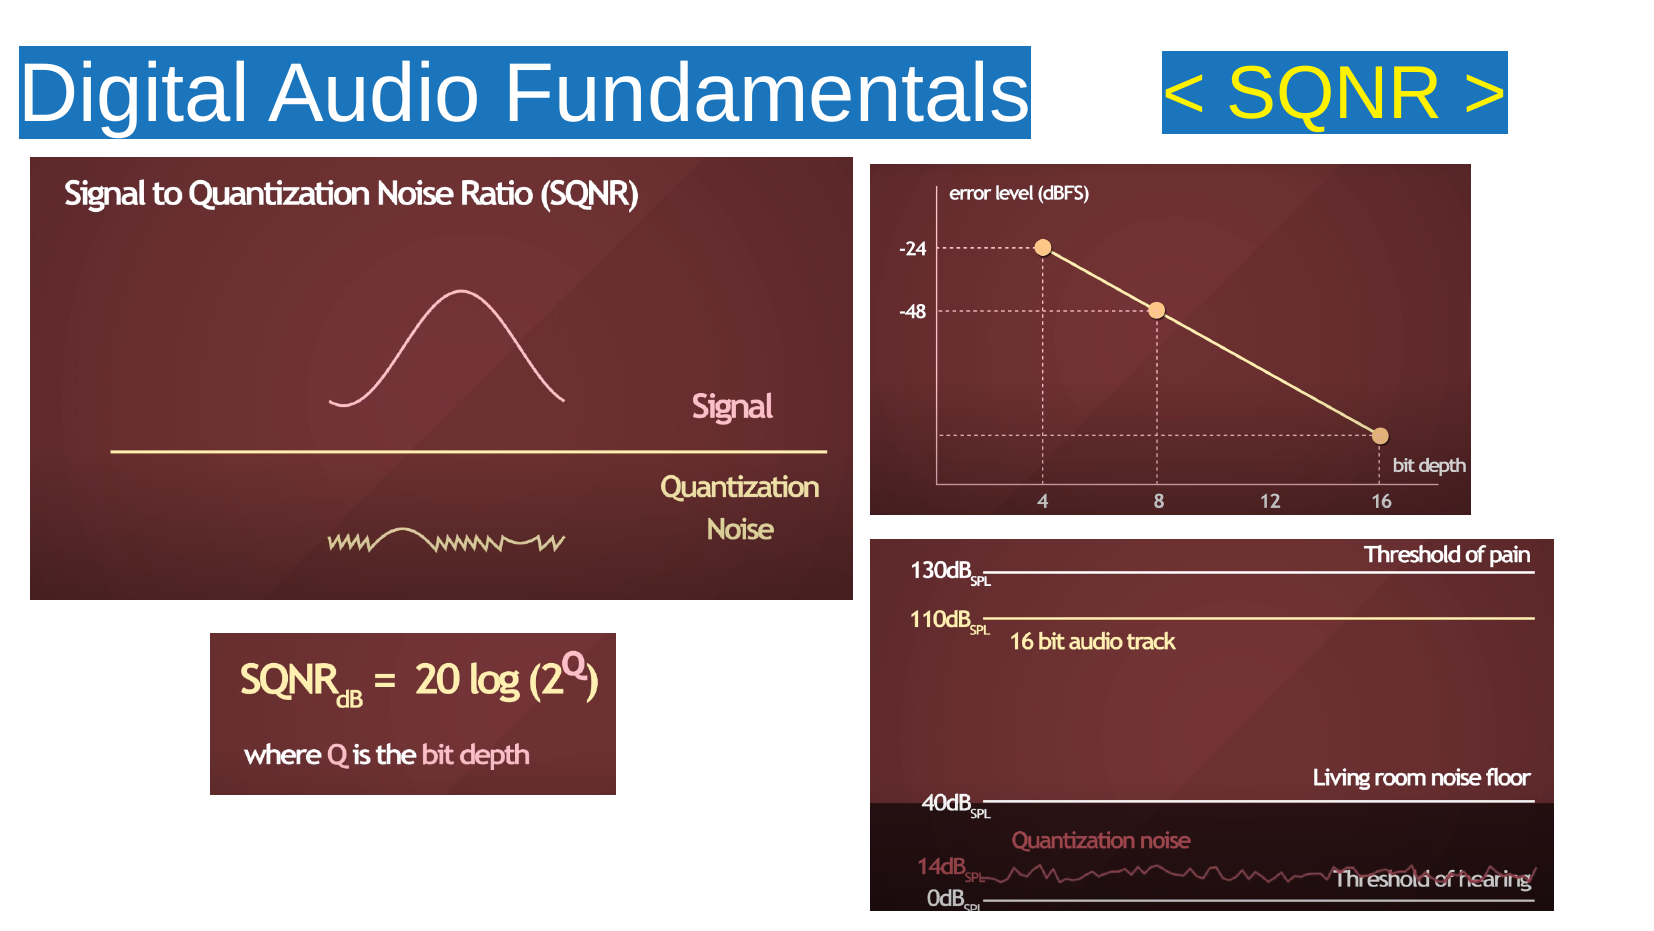

< SQNR >
# Digital Audio Fundamentals